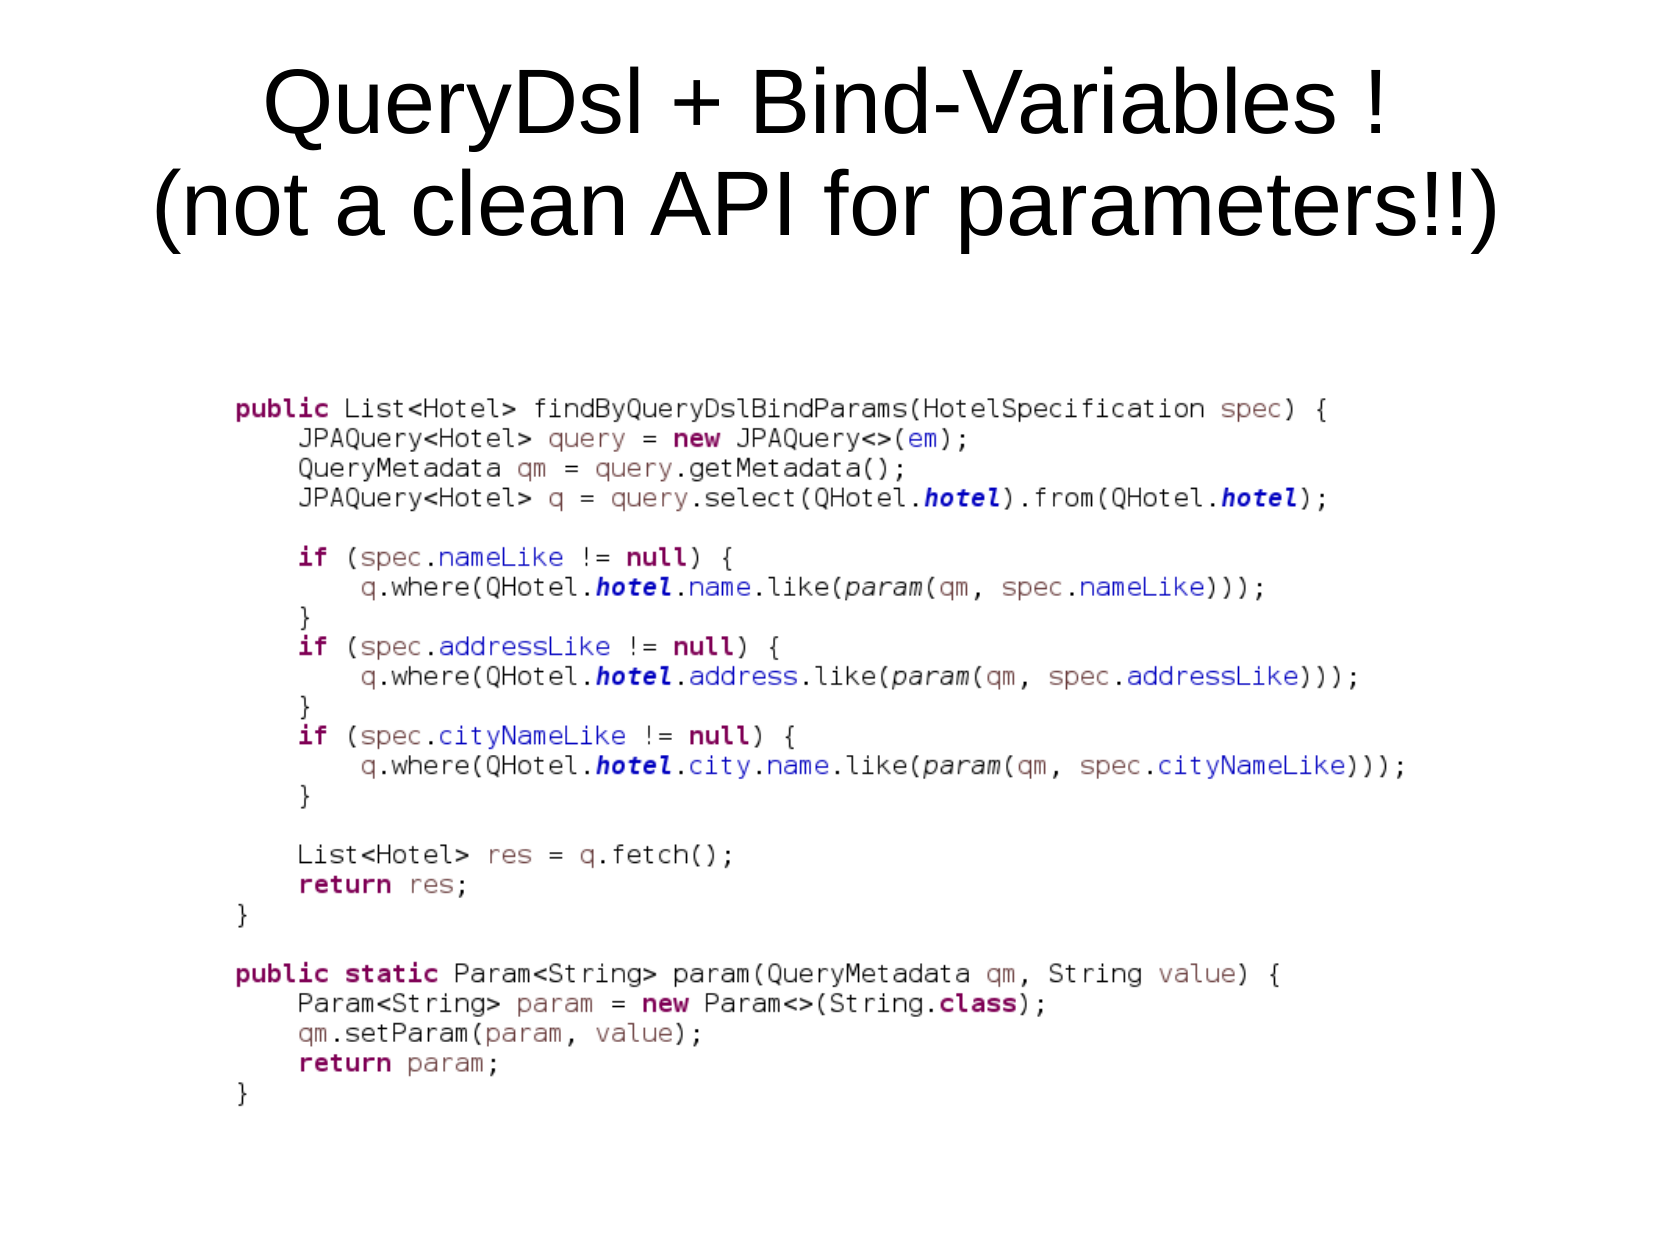

# QueryDsl + Bind-Variables ! (not a clean API for parameters!!)